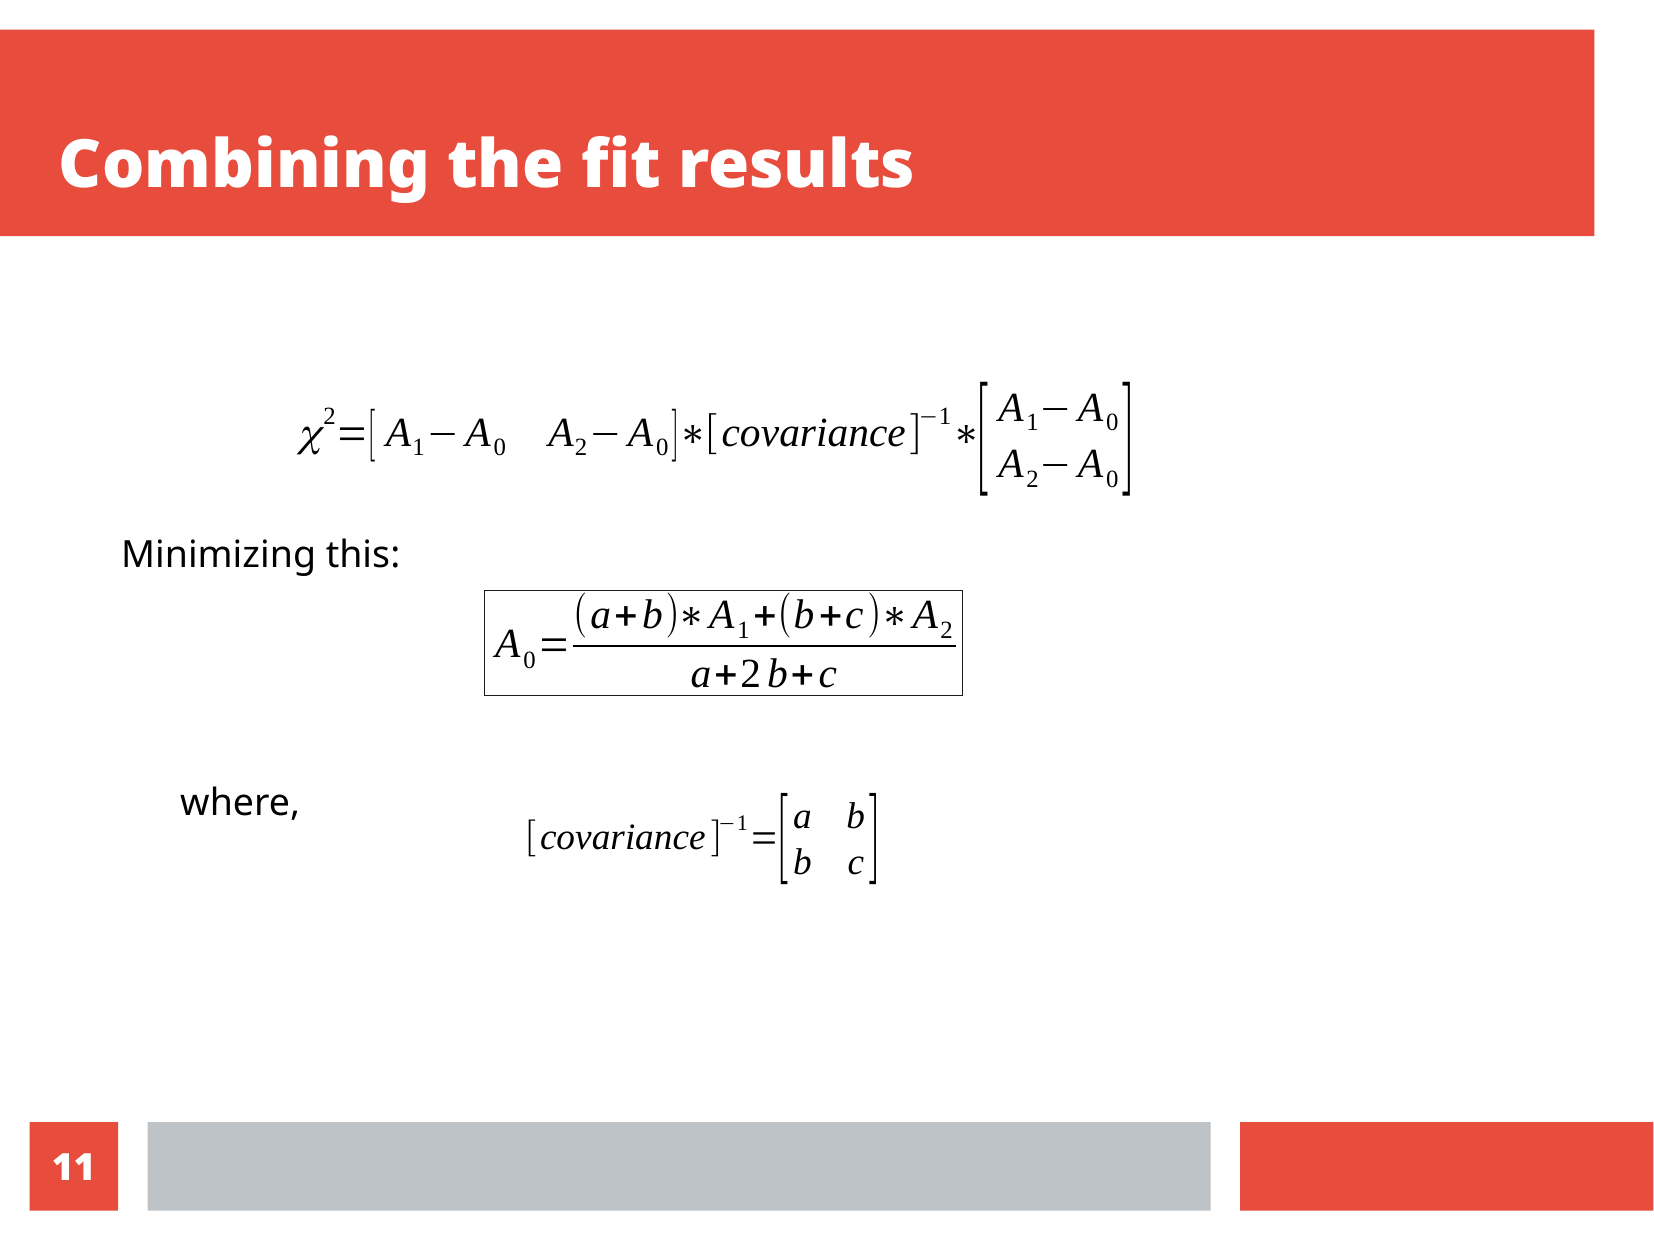

# Combining the fit results
Minimizing this:
where,
11